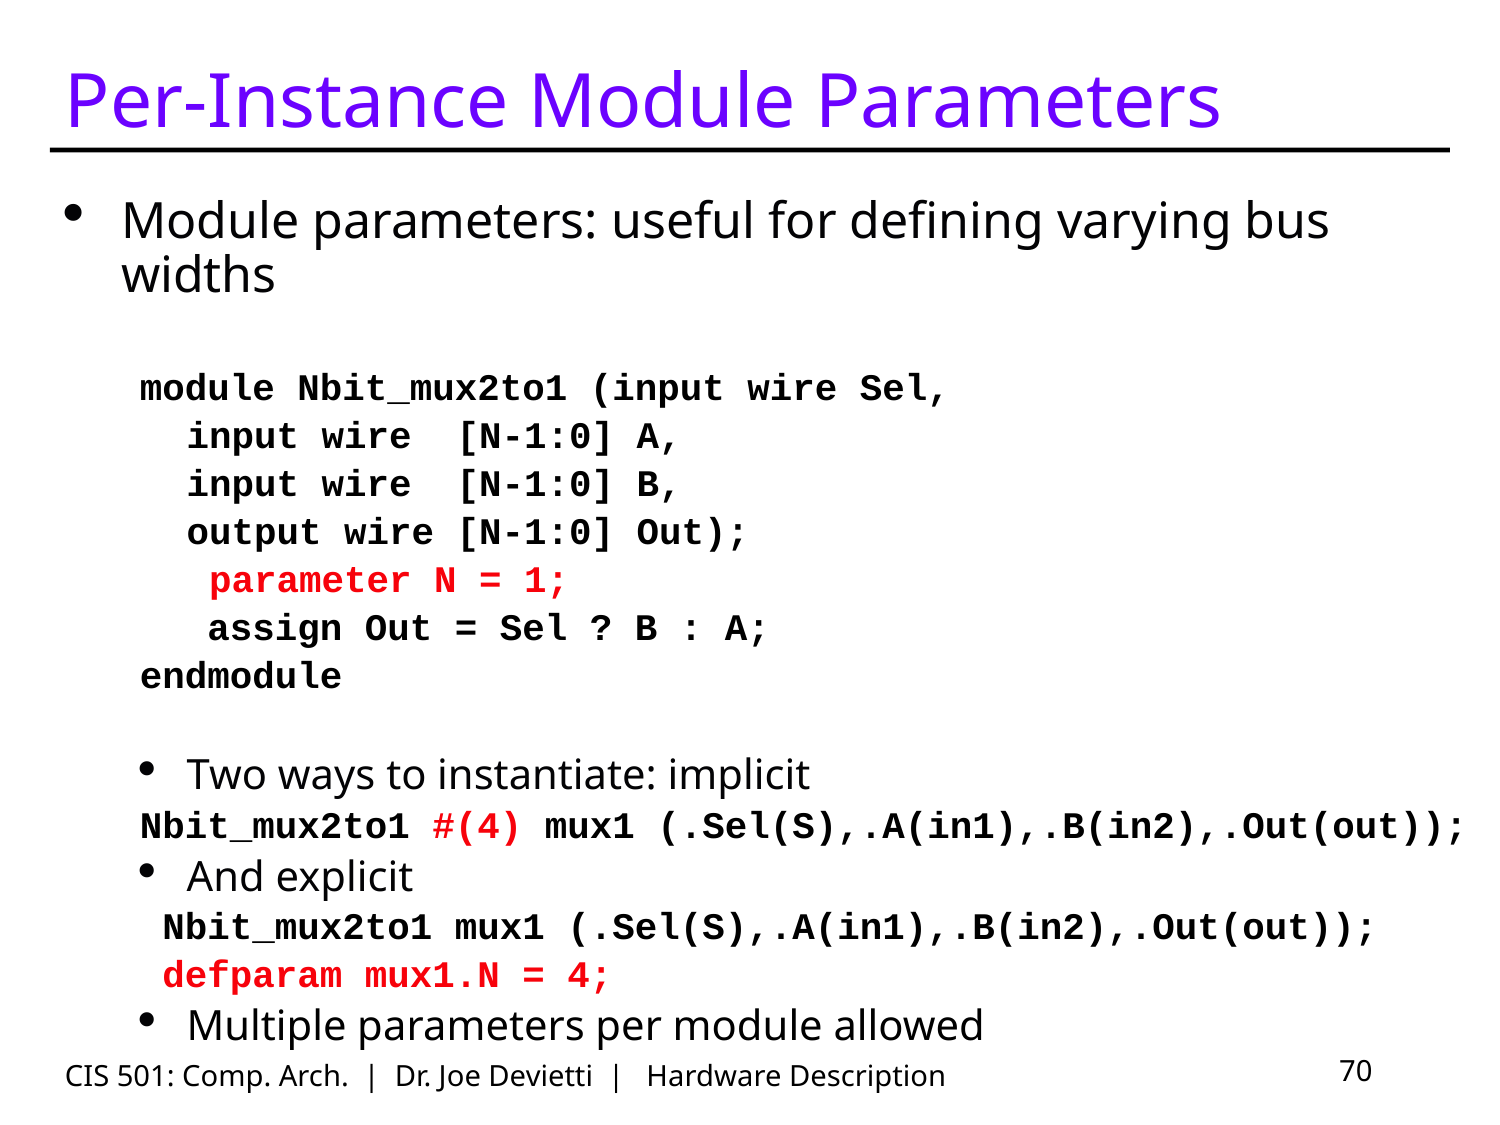

Per-Instance Module Parameters
Module parameters: useful for defining varying bus widths
module Nbit_mux2to1 (input wire Sel,
	input wire [N-1:0] A,
	input wire [N-1:0] B,
	output wire [N-1:0] Out);
	 parameter N = 1;
 assign Out = Sel ? B : A;
endmodule
Two ways to instantiate: implicit
Nbit_mux2to1 #(4) mux1 (.Sel(S),.A(in1),.B(in2),.Out(out));
And explicit
 Nbit_mux2to1 mux1 (.Sel(S),.A(in1),.B(in2),.Out(out));
 defparam mux1.N = 4;
Multiple parameters per module allowed
CIS 501: Comp. Arch. | Dr. Joe Devietti | Hardware Description